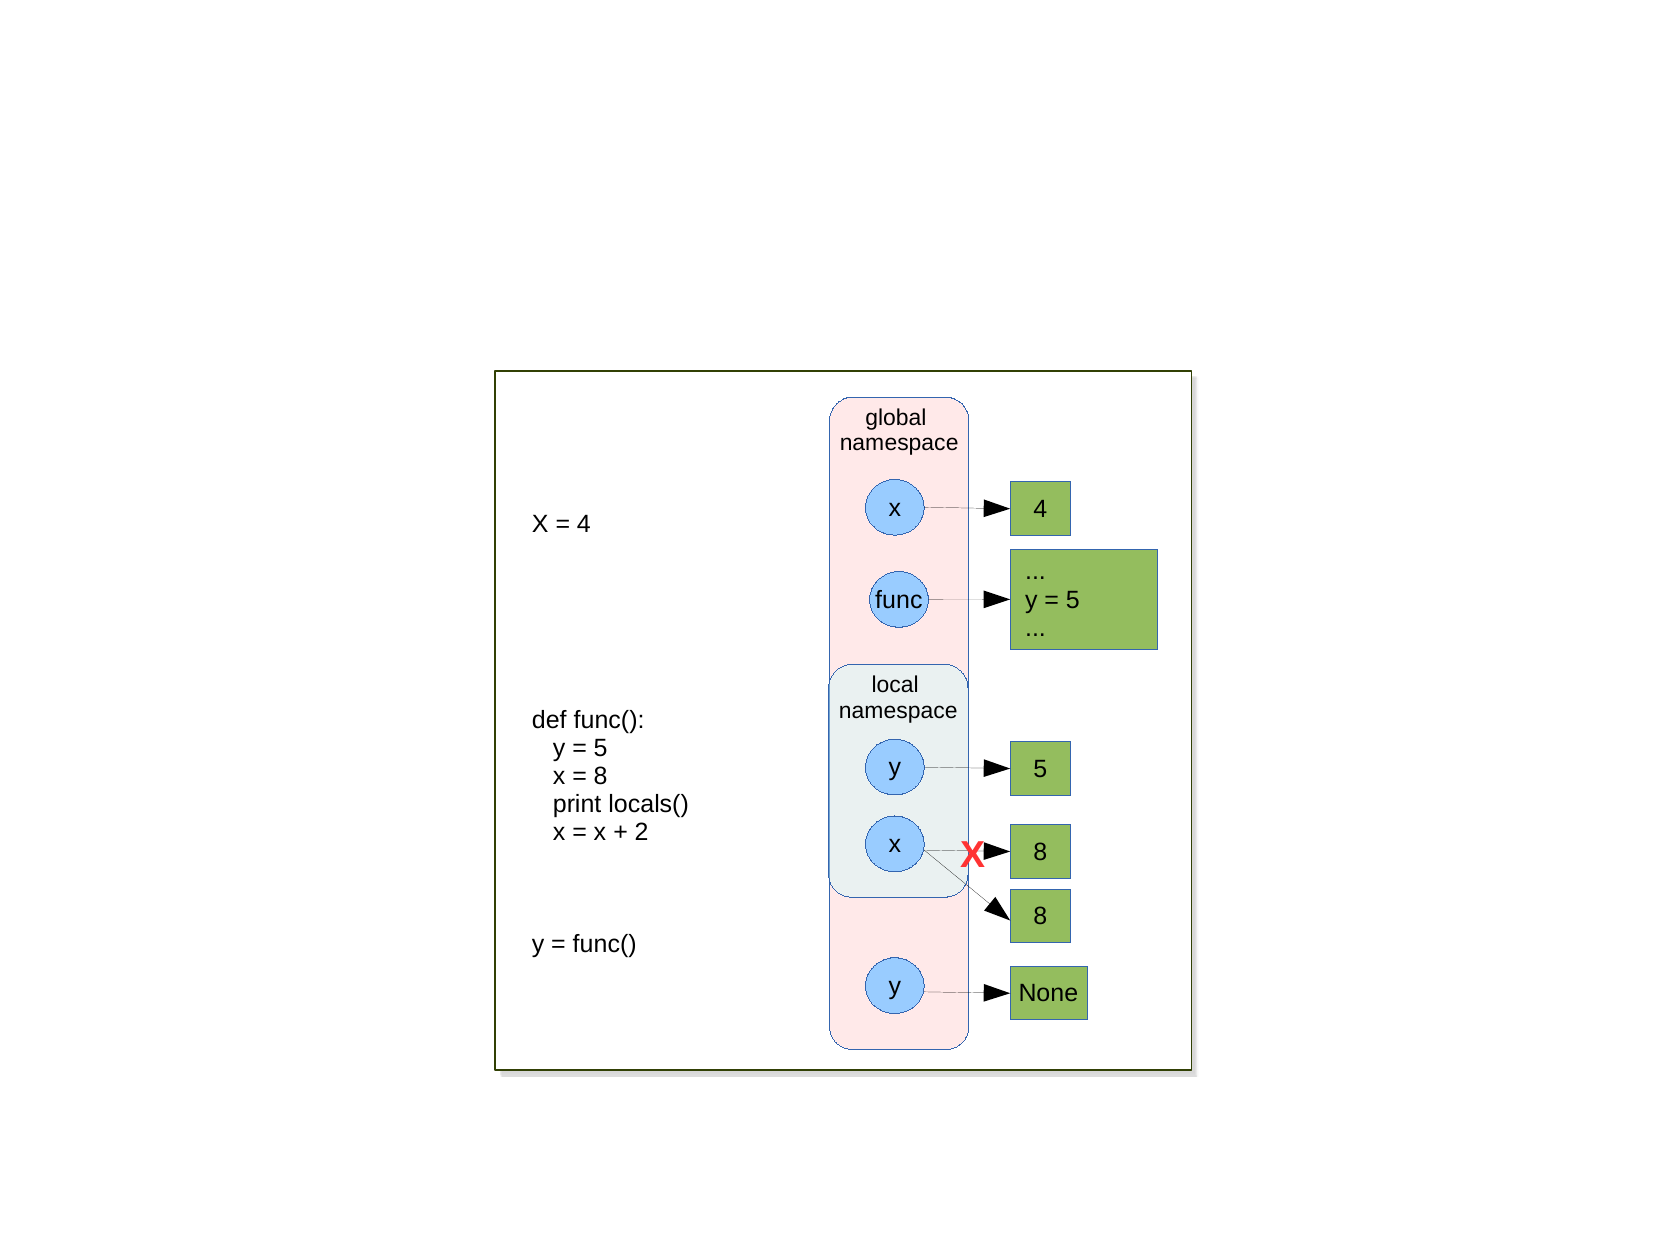

global
namespace
x
4
X = 4
def func():
 y = 5
 x = 8
 print locals()
 x = x + 2
y = func()
...
y = 5
...
func
local
namespace
y
5
x
8
X
8
y
None